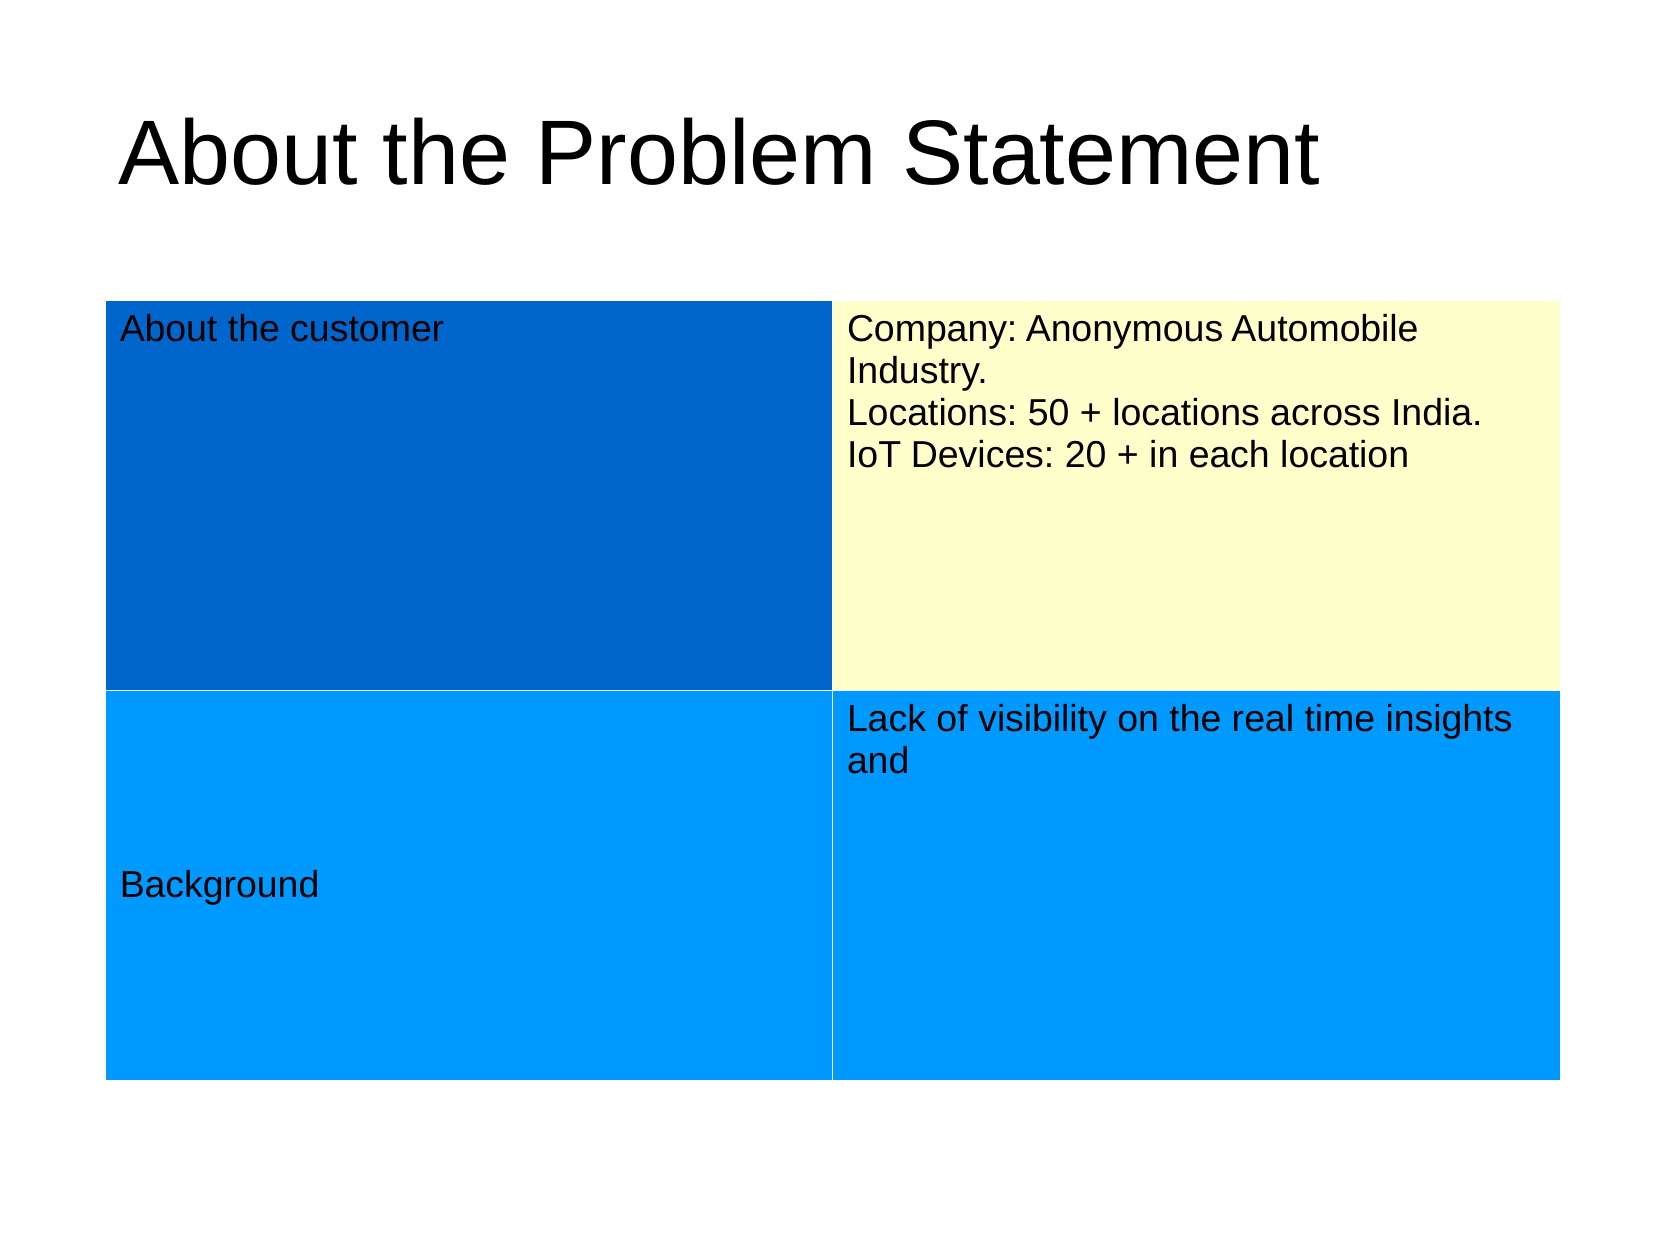

# About the Problem Statement
| About the customer | Company: Anonymous Automobile Industry. Locations: 50 + locations across India. IoT Devices: 20 + in each location |
| --- | --- |
| Background | Lack of visibility on the real time insights and |